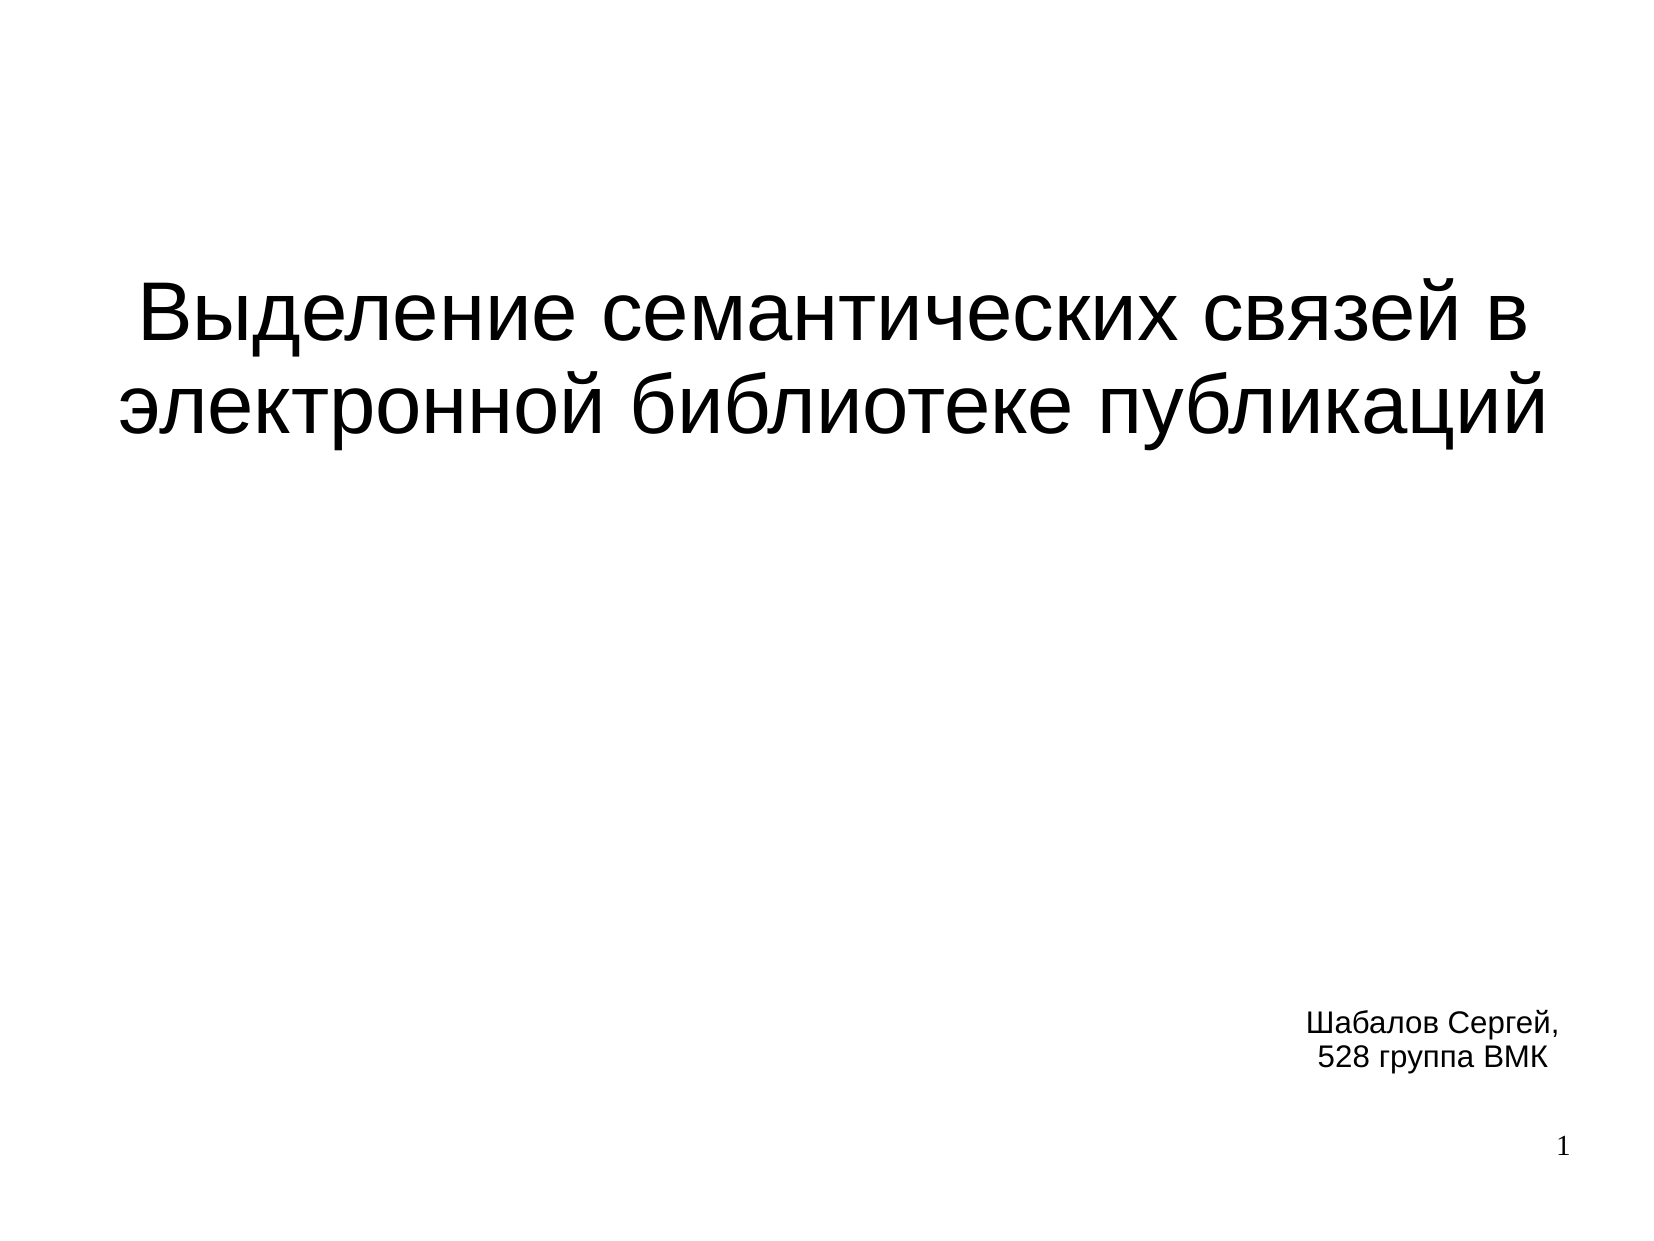

# Выделение семантических связей в электронной библиотеке публикаций
Шабалов Сергей,
528 группа ВМК
1